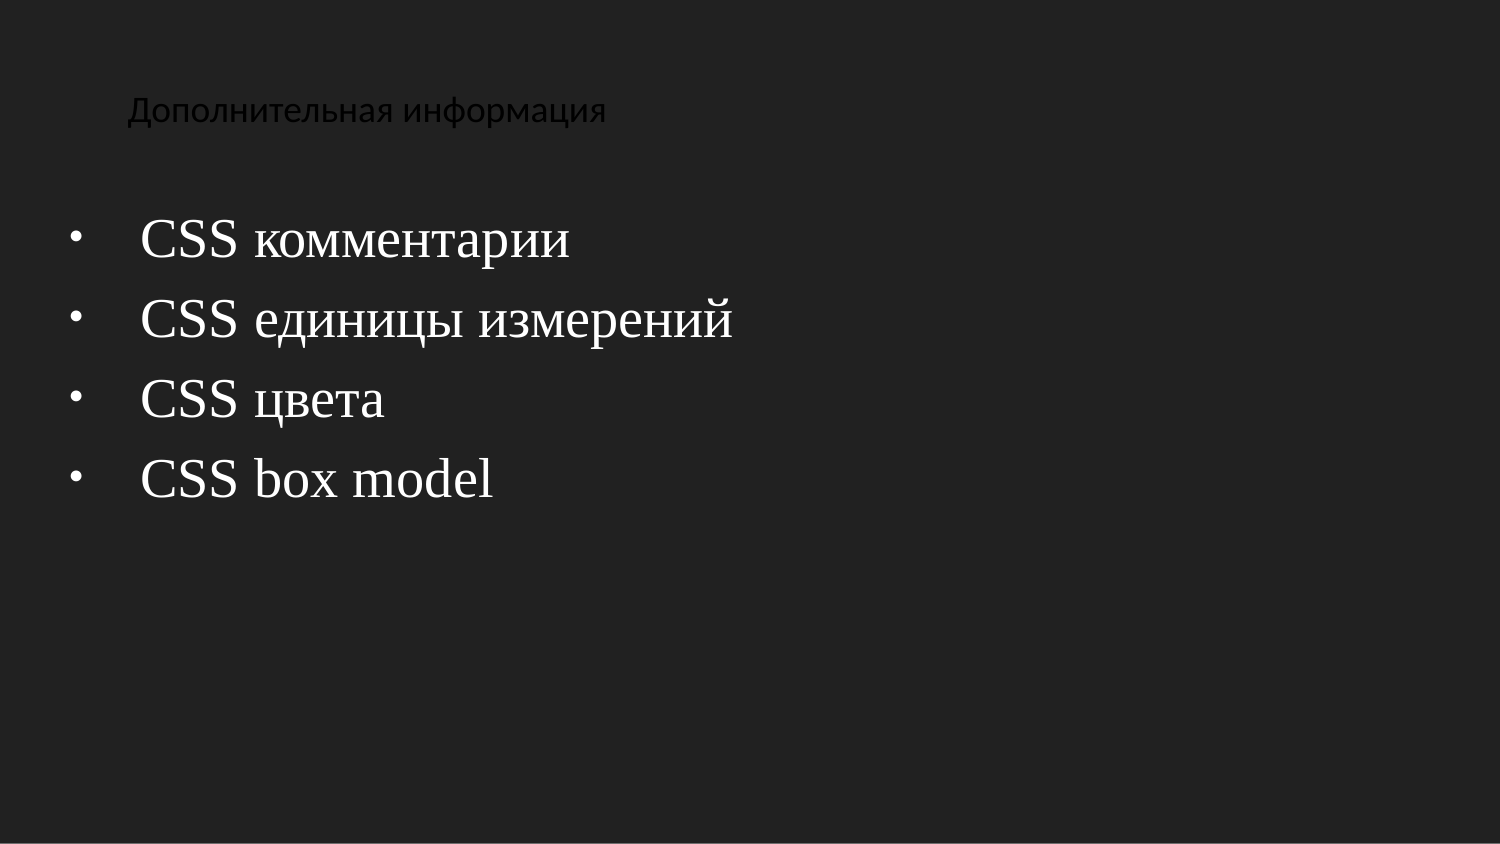

# Дополнительная информация
CSS комментарии
CSS единицы измерений
CSS цвета
CSS box model